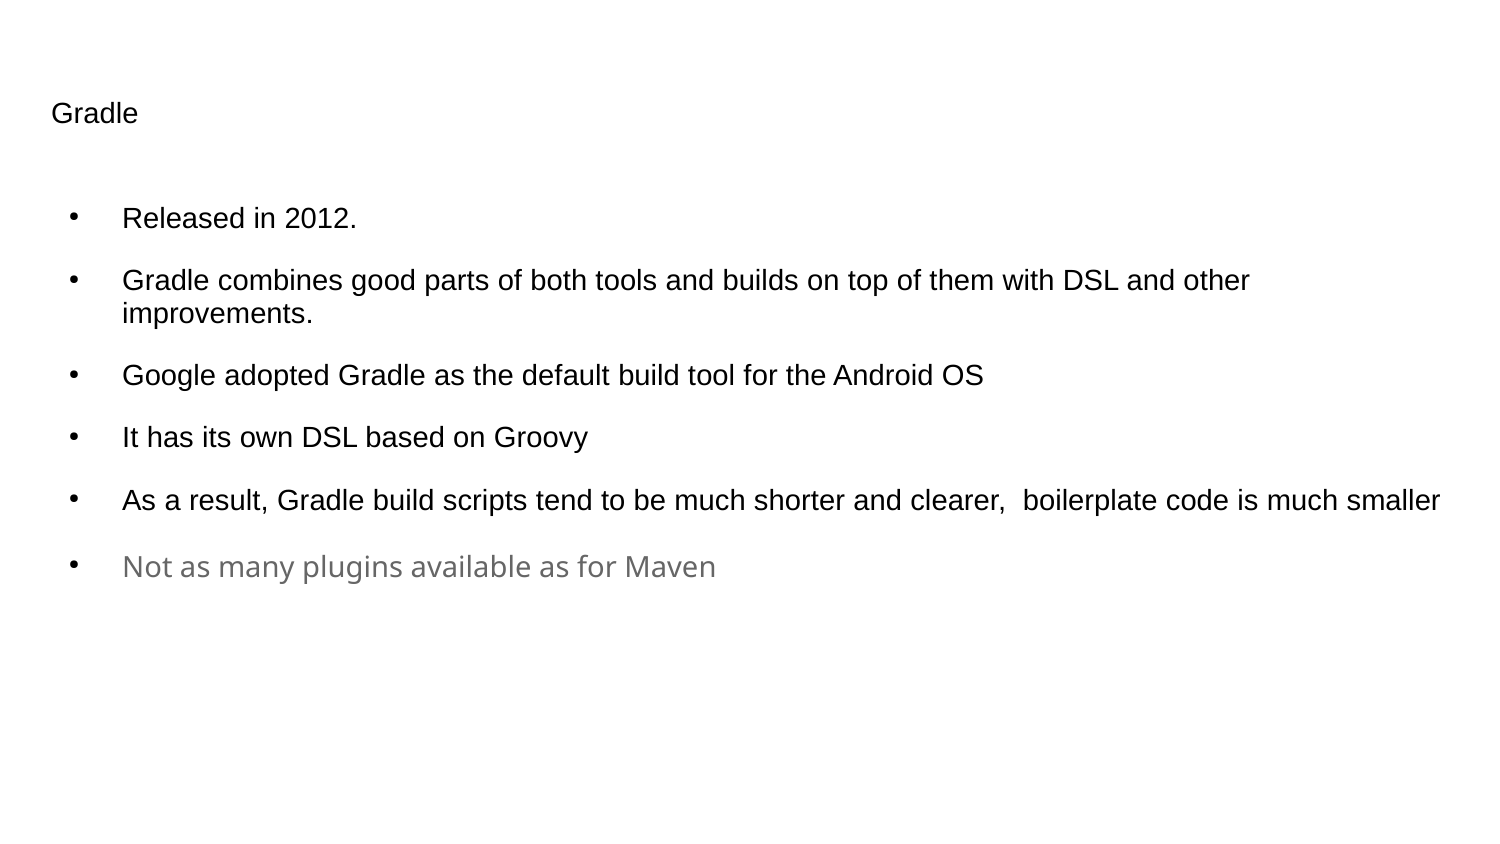

# Gradle
Released in 2012.
Gradle combines good parts of both tools and builds on top of them with DSL and other improvements.
Google adopted Gradle as the default build tool for the Android OS
It has its own DSL based on Groovy
As a result, Gradle build scripts tend to be much shorter and clearer, boilerplate code is much smaller
Not as many plugins available as for Maven